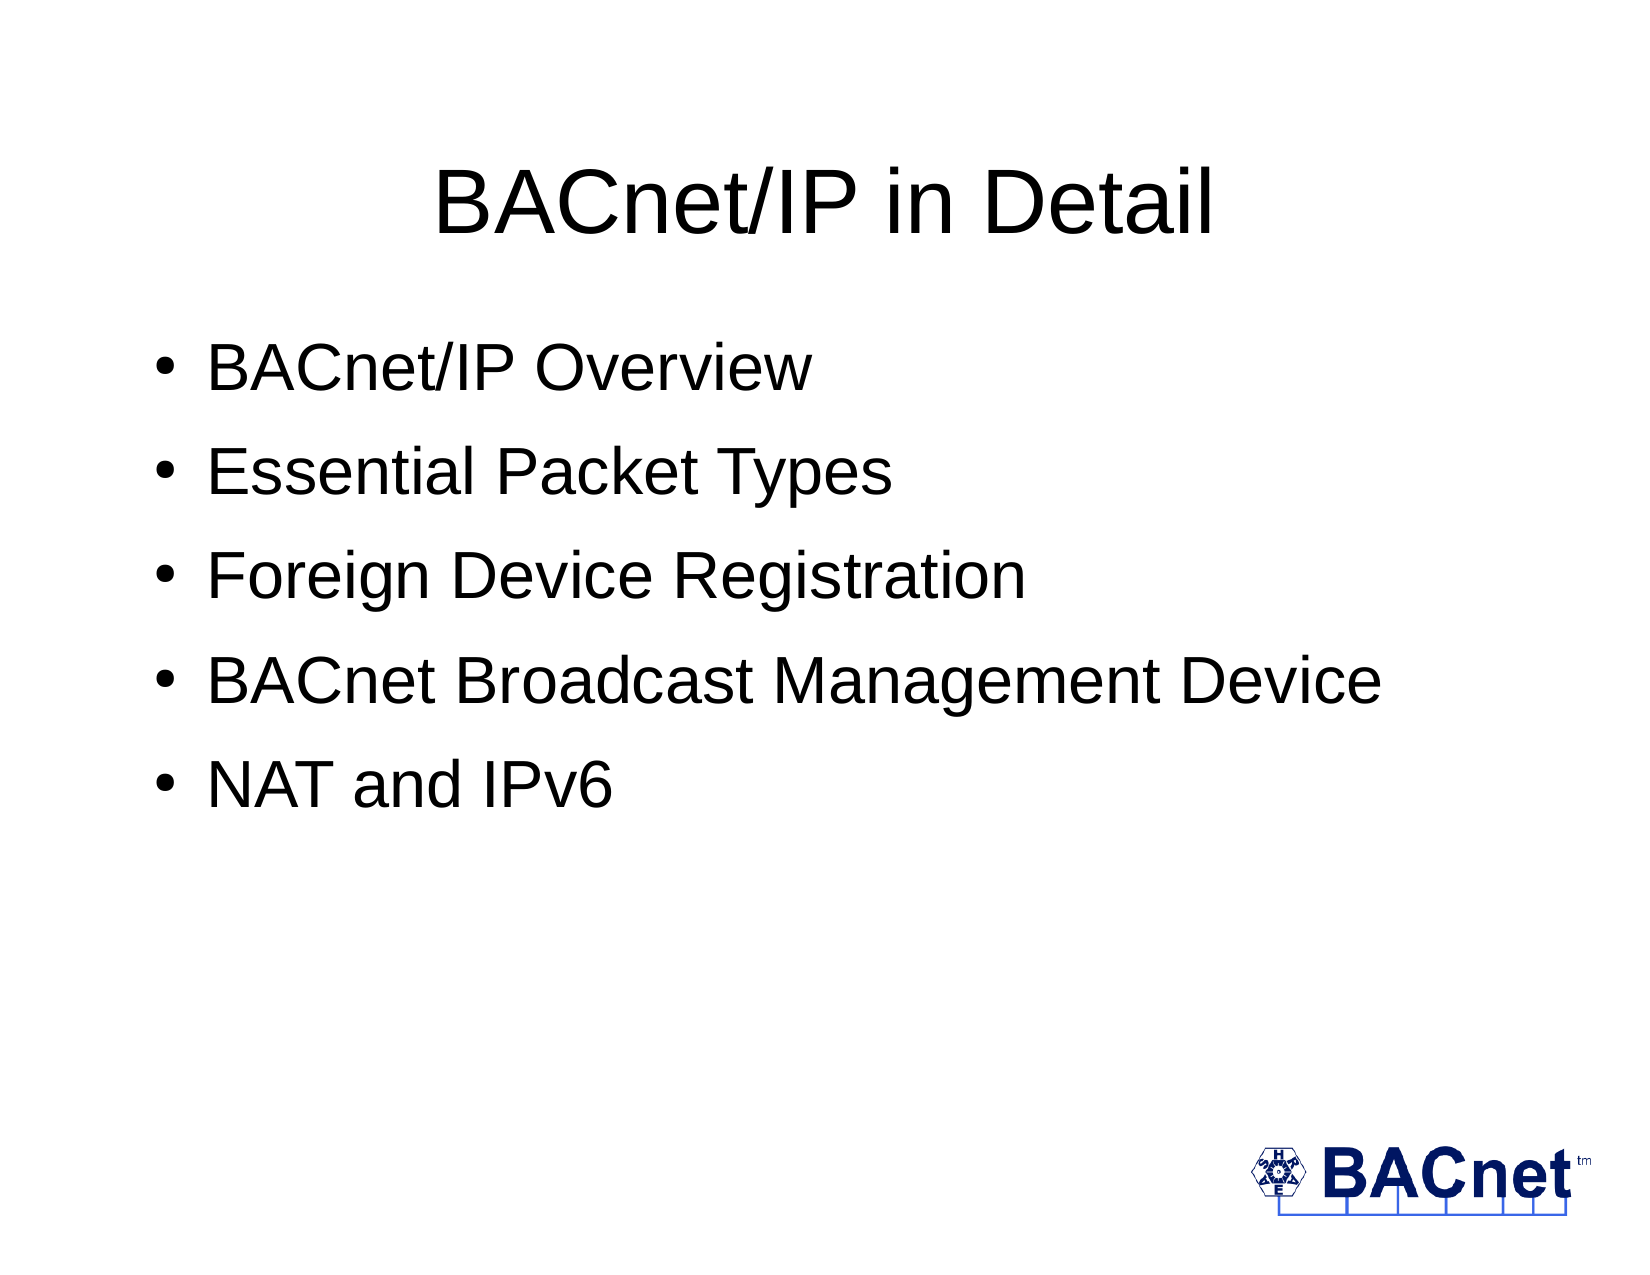

# BACnet/IP in Detail
BACnet/IP Overview
Essential Packet Types
Foreign Device Registration
BACnet Broadcast Management Device
NAT and IPv6